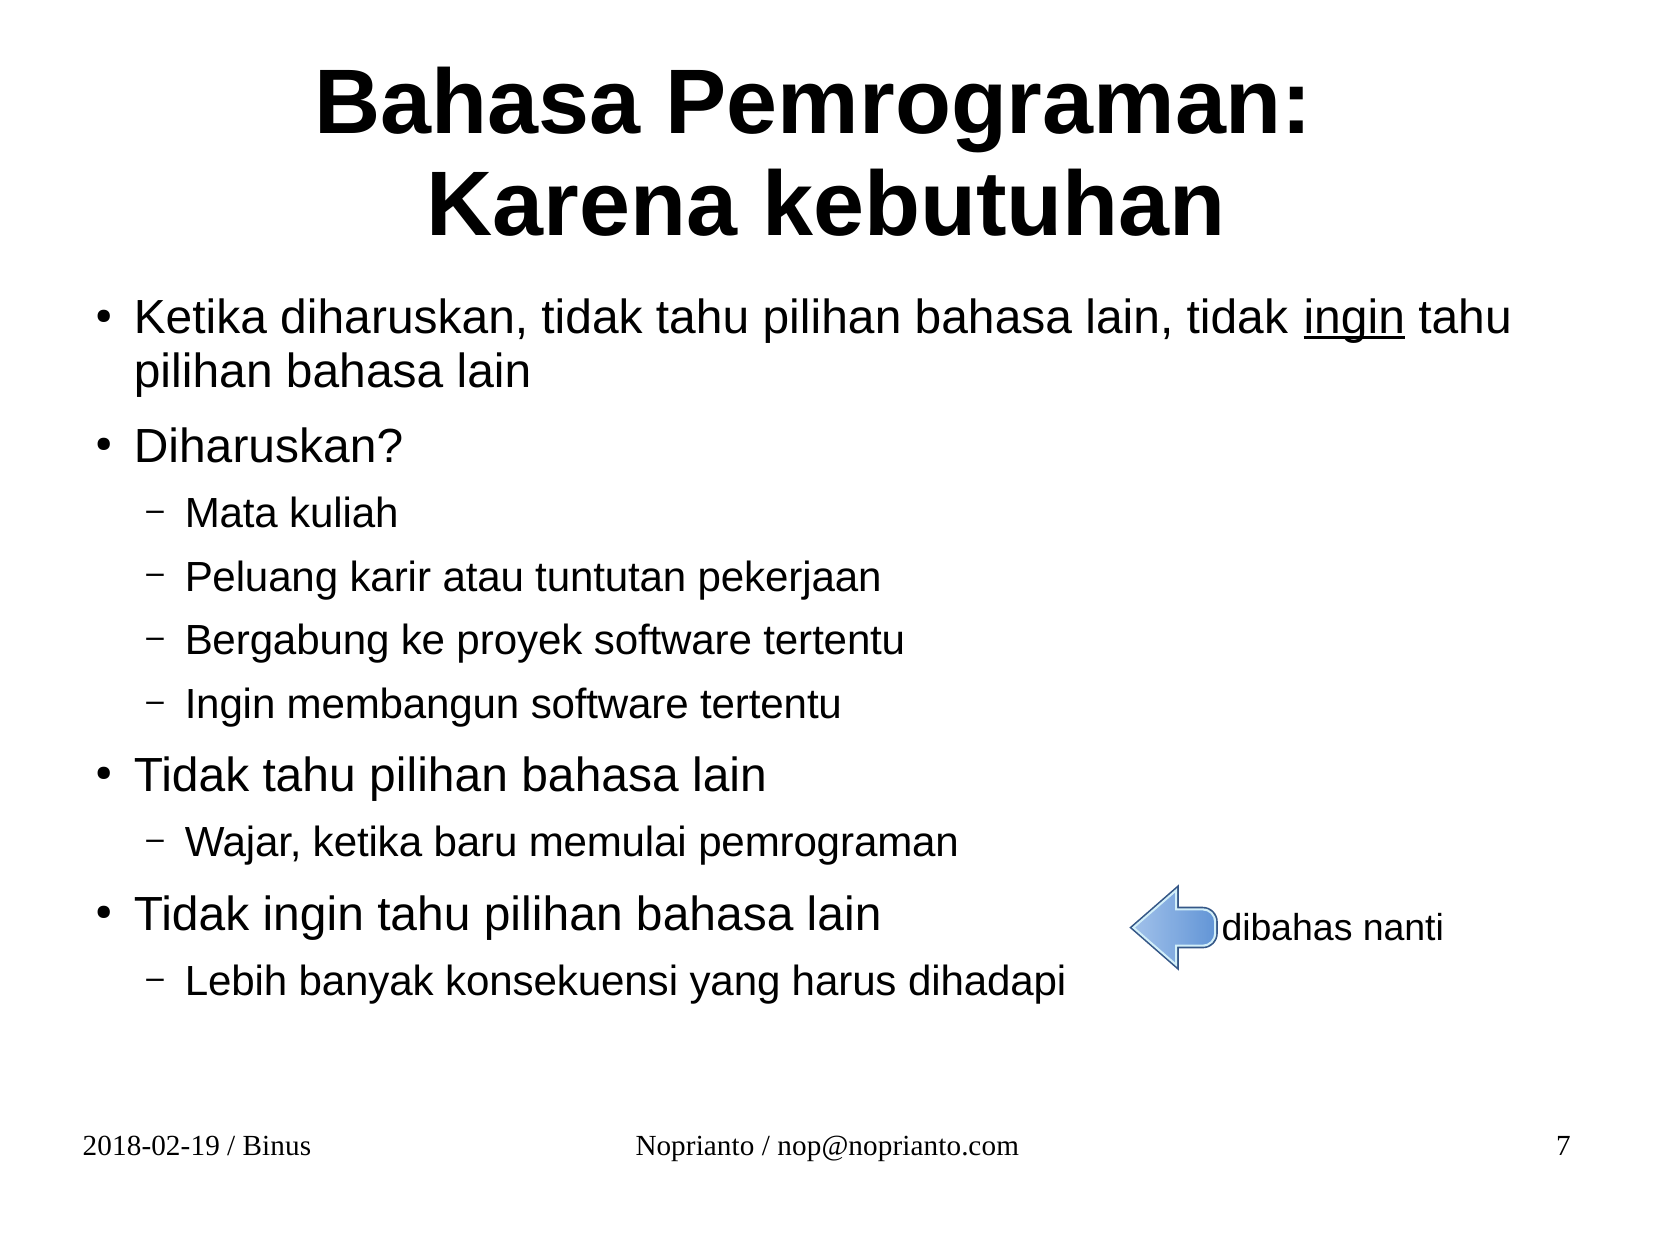

# Bahasa Pemrograman: Karena kebutuhan
Ketika diharuskan, tidak tahu pilihan bahasa lain, tidak ingin tahu pilihan bahasa lain
Diharuskan?
Mata kuliah
Peluang karir atau tuntutan pekerjaan
Bergabung ke proyek software tertentu
Ingin membangun software tertentu
Tidak tahu pilihan bahasa lain
Wajar, ketika baru memulai pemrograman
Tidak ingin tahu pilihan bahasa lain
Lebih banyak konsekuensi yang harus dihadapi
		 dibahas nanti
2018-02-19 / Binus
Noprianto / nop@noprianto.com
7